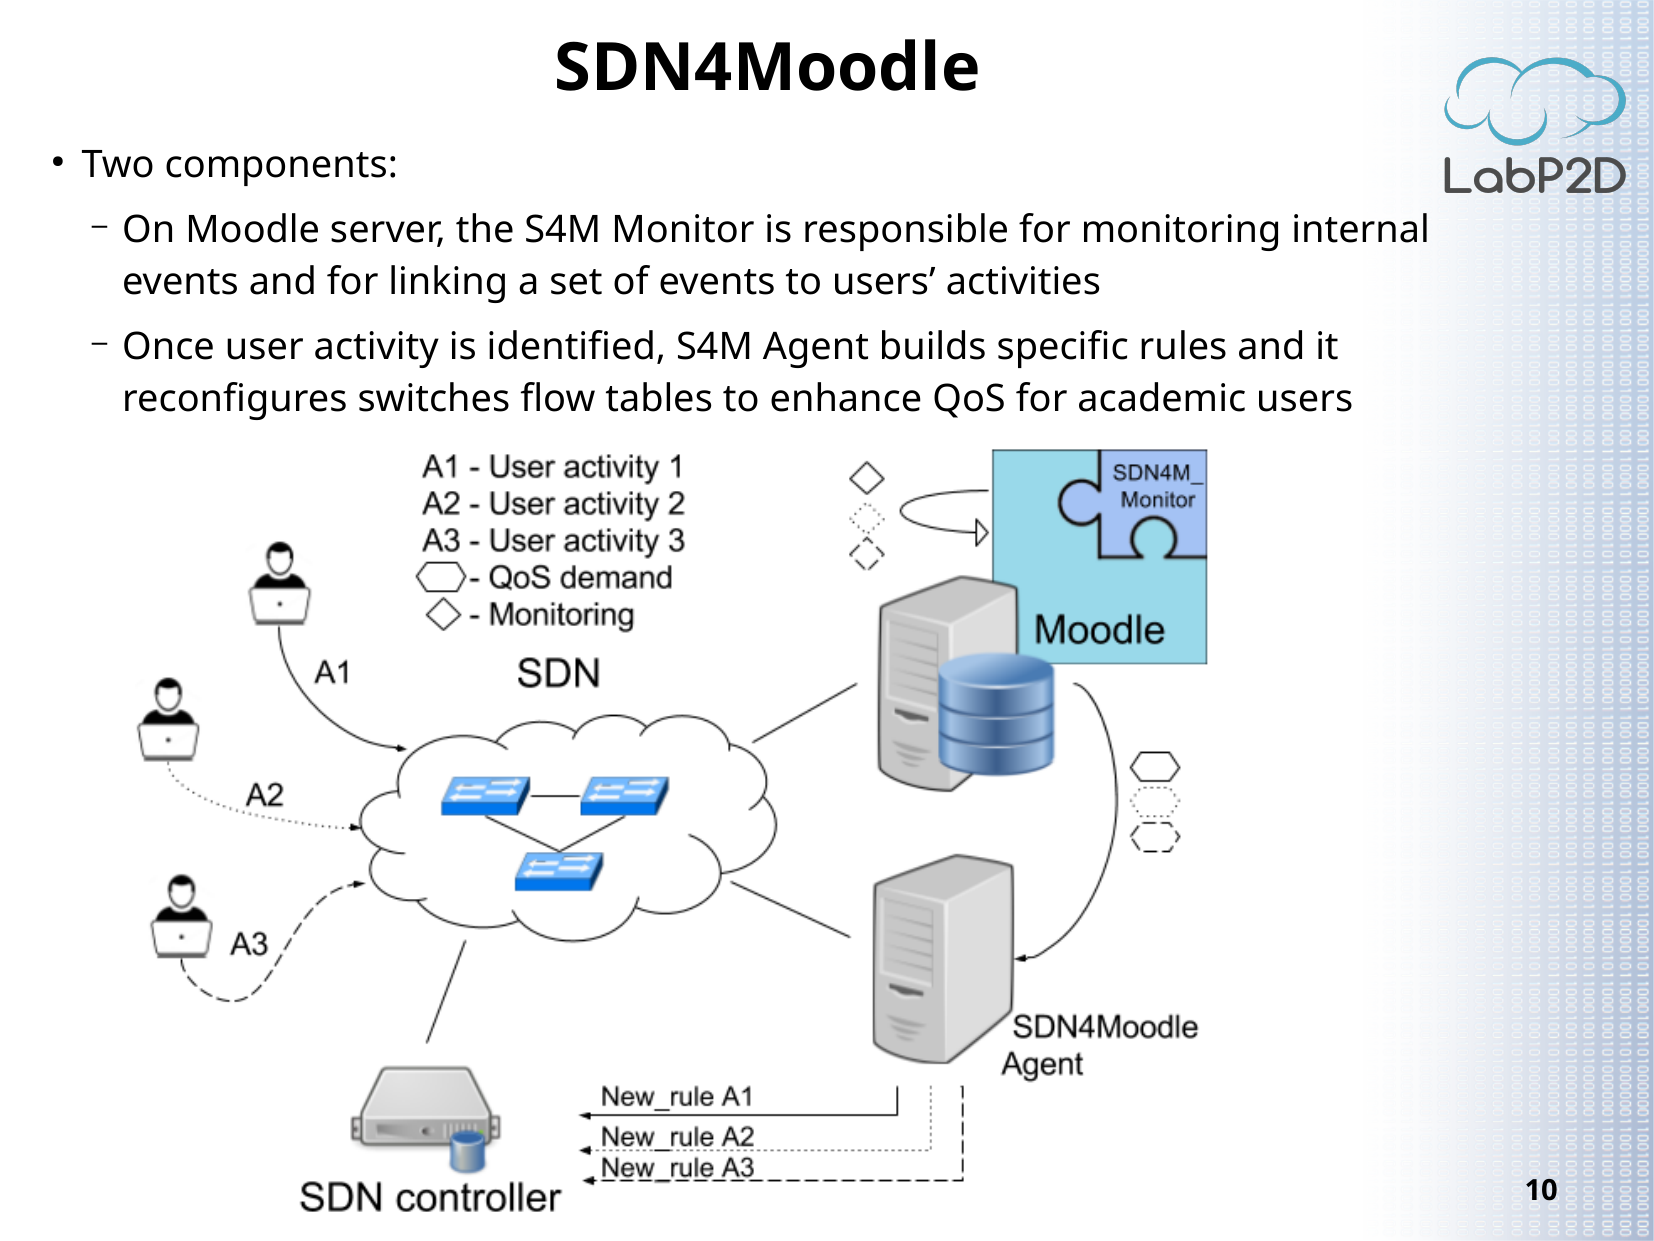

SDN4Moodle
# Two components:
On Moodle server, the S4M Monitor is responsible for monitoring internal events and for linking a set of events to users’ activities
Once user activity is identified, S4M Agent builds specific rules and it reconfigures switches flow tables to enhance QoS for academic users
10